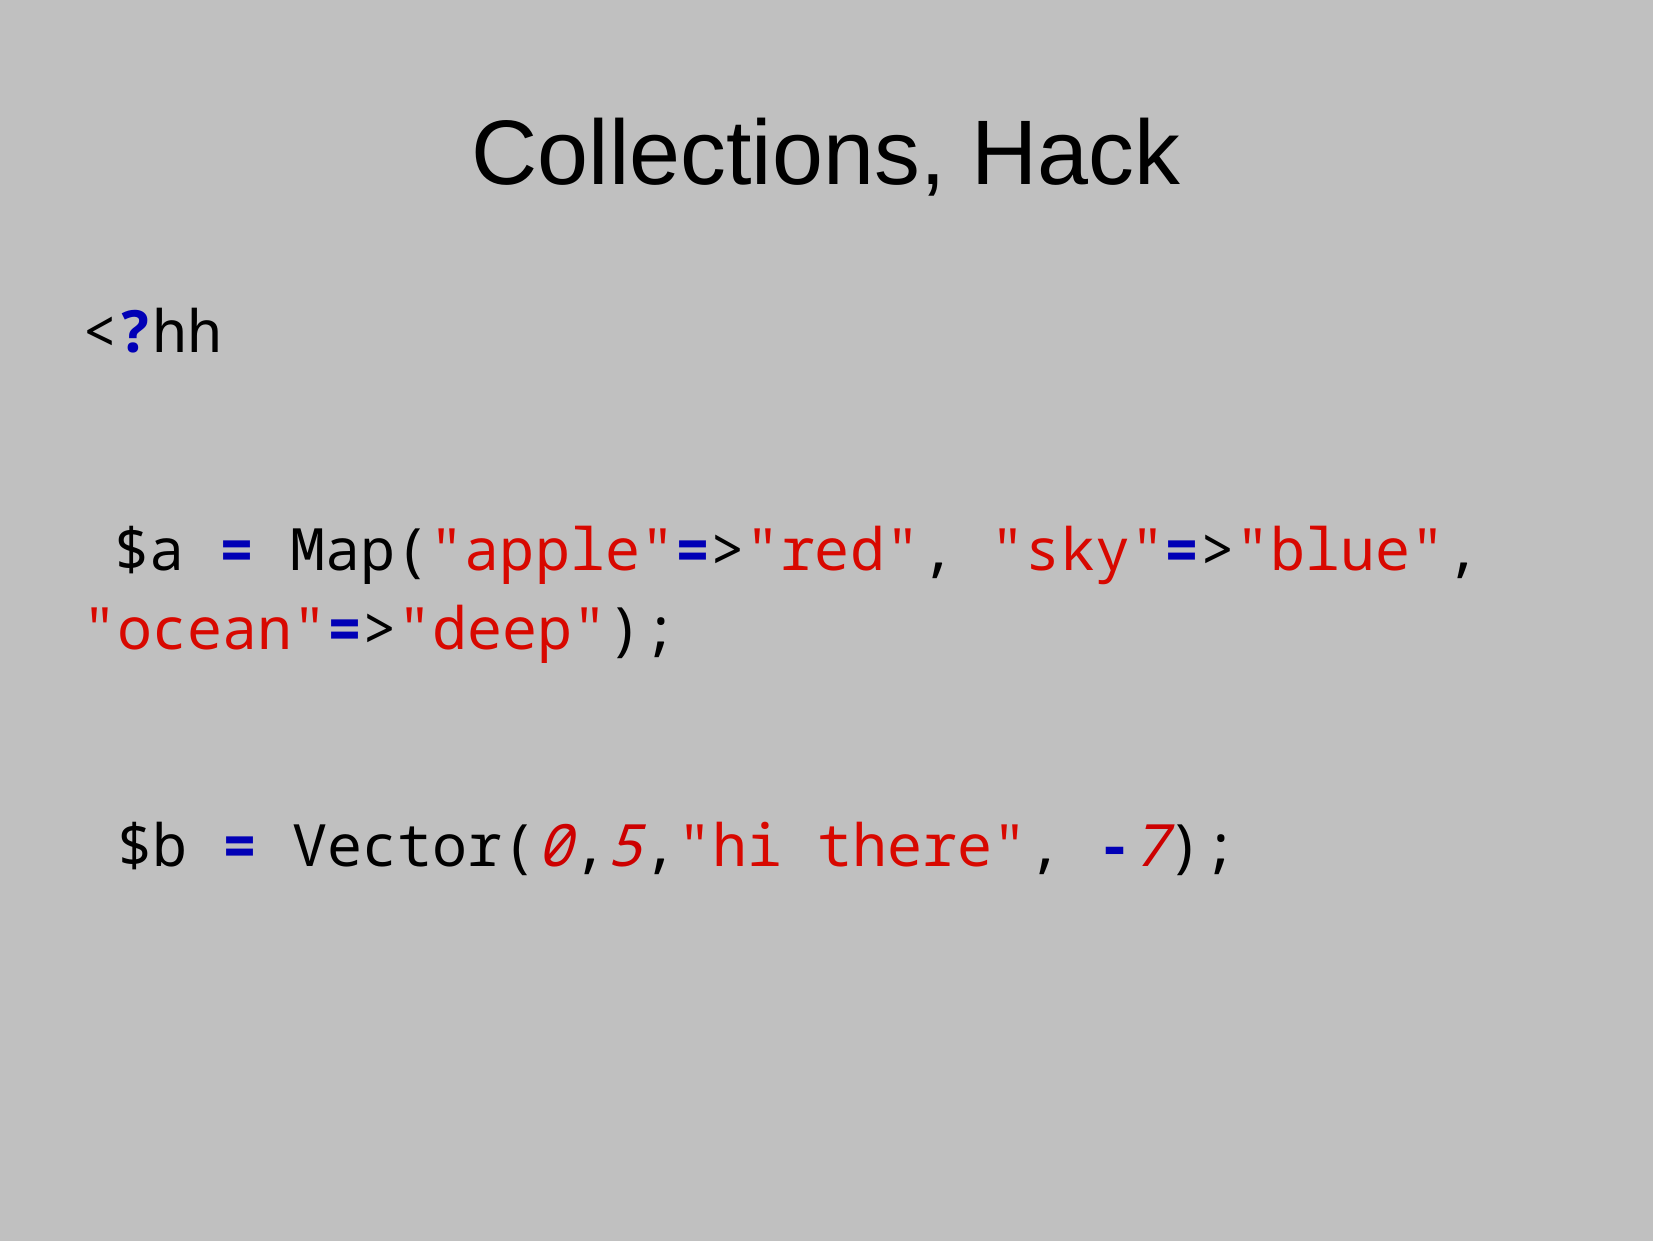

# Collections, Hack
<?hh
 $a = Map("apple"=>"red", "sky"=>"blue", "ocean"=>"deep");
 $b = Vector(0,5,"hi there", -7);